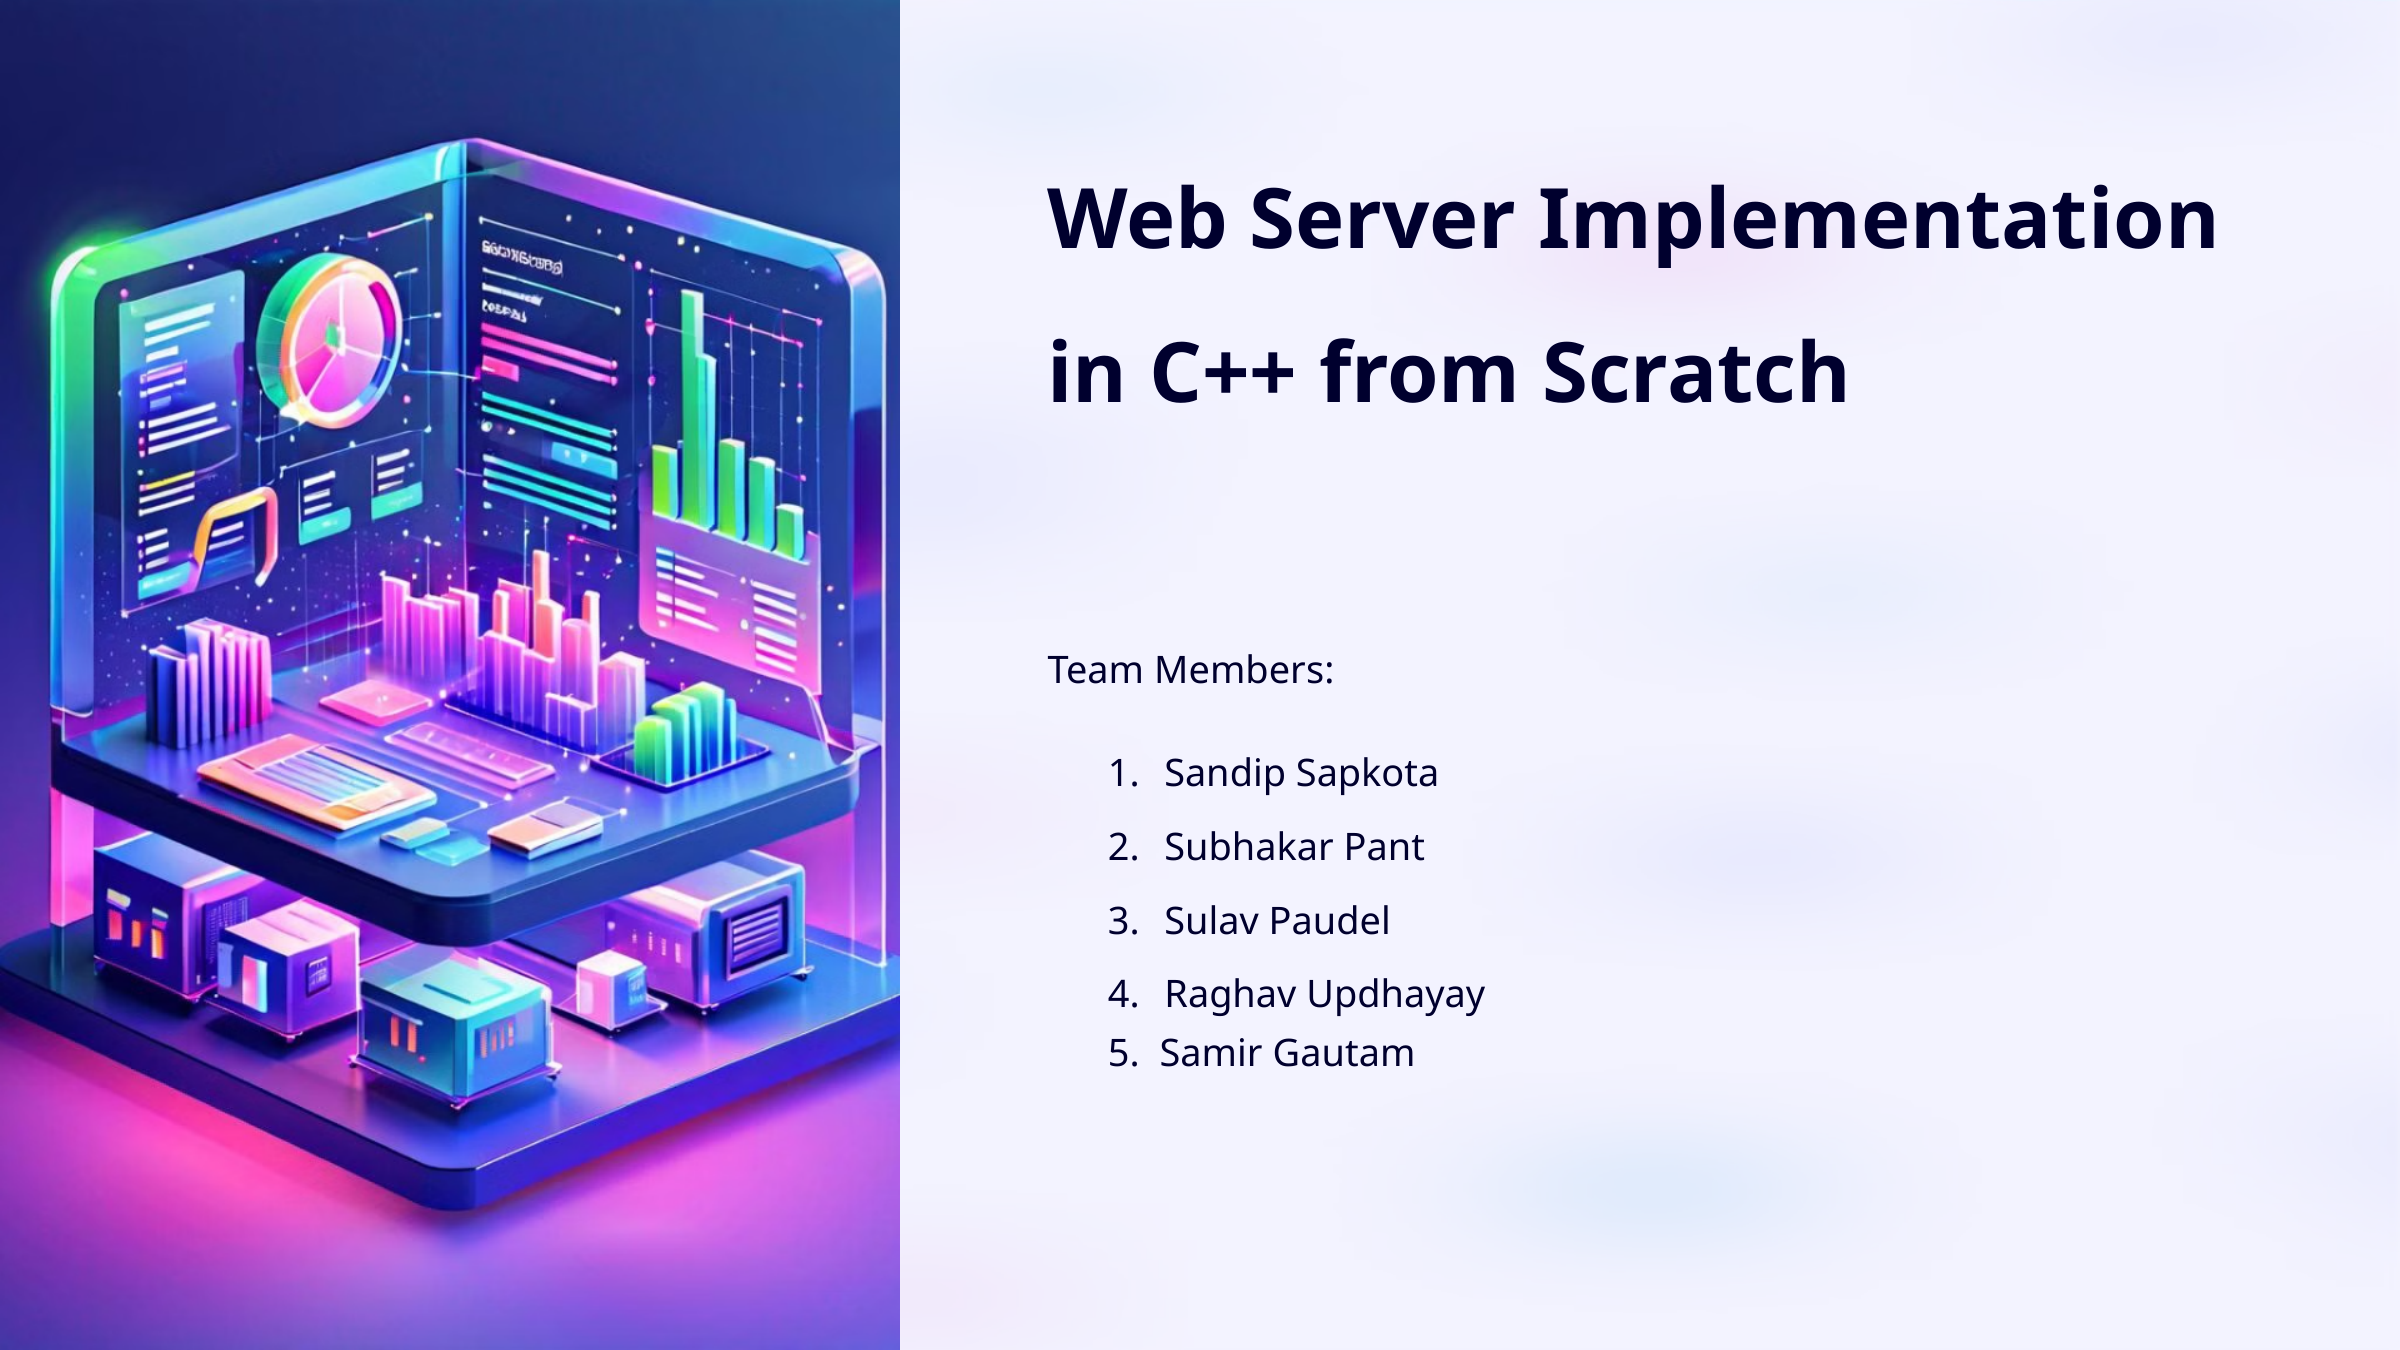

Web Server Implementation in C++ from Scratch
Team Members:
Sandip Sapkota
Subhakar Pant
Sulav Paudel
Raghav Updhayay
5. Samir Gautam